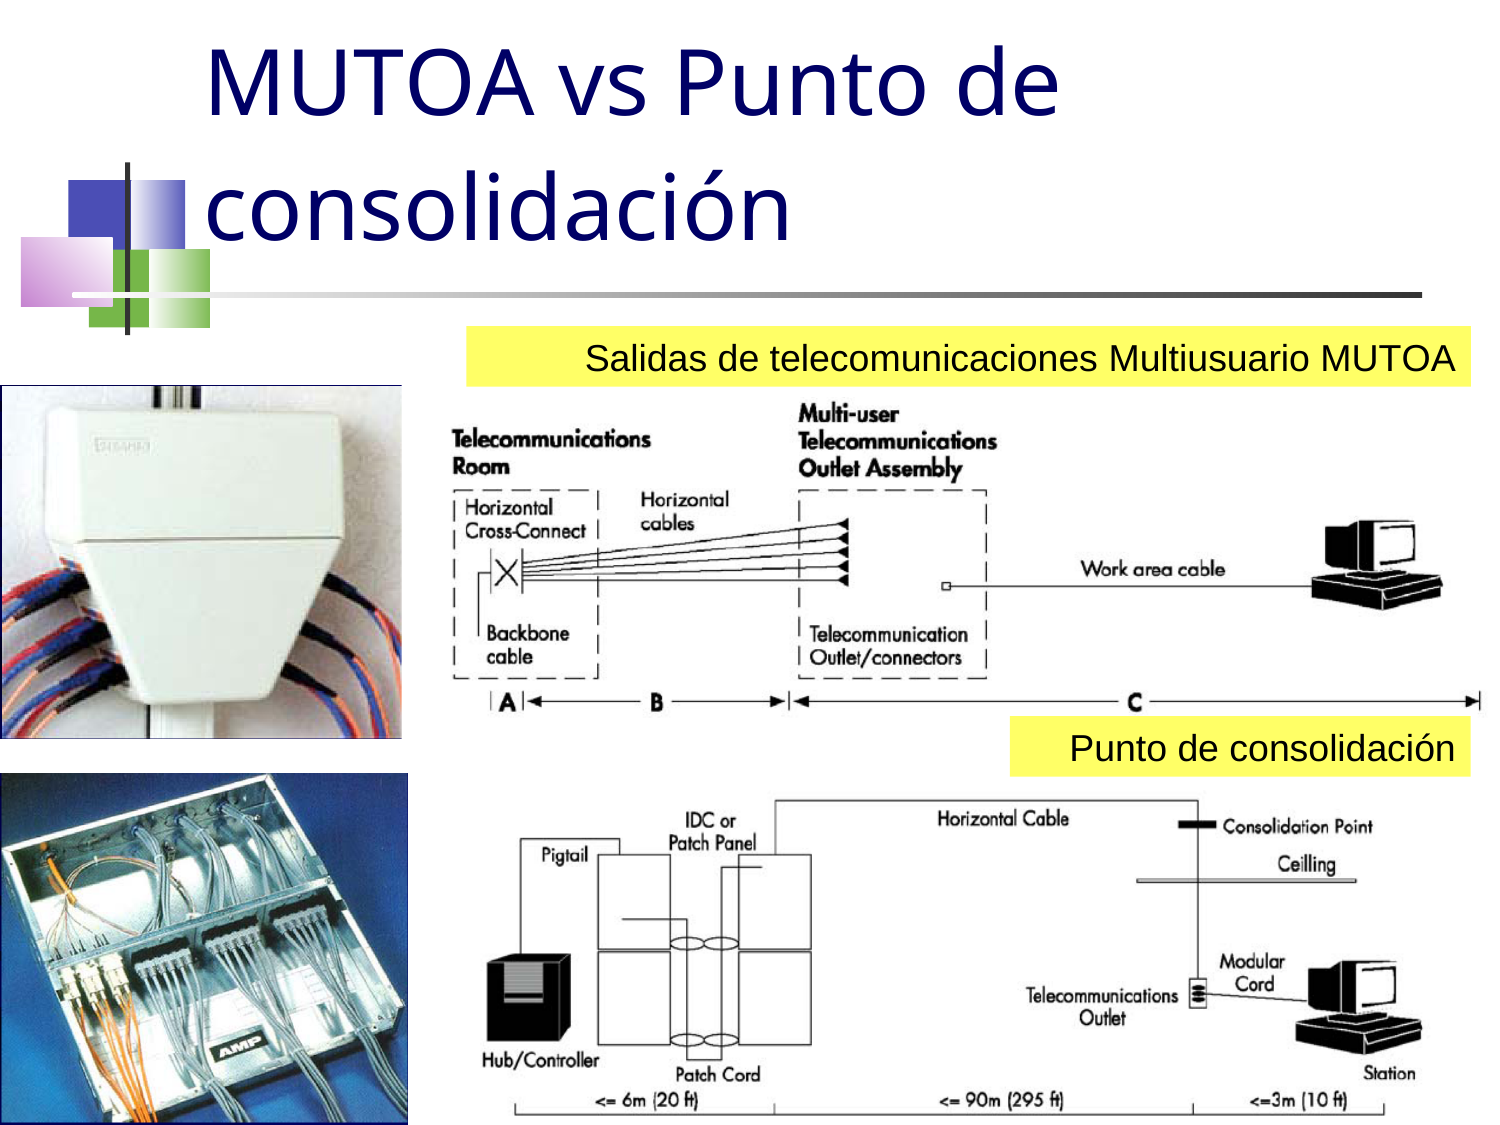

# MUTOA vs Punto de consolidación
Salidas de telecomunicaciones Multiusuario MUTOA
Punto de consolidación